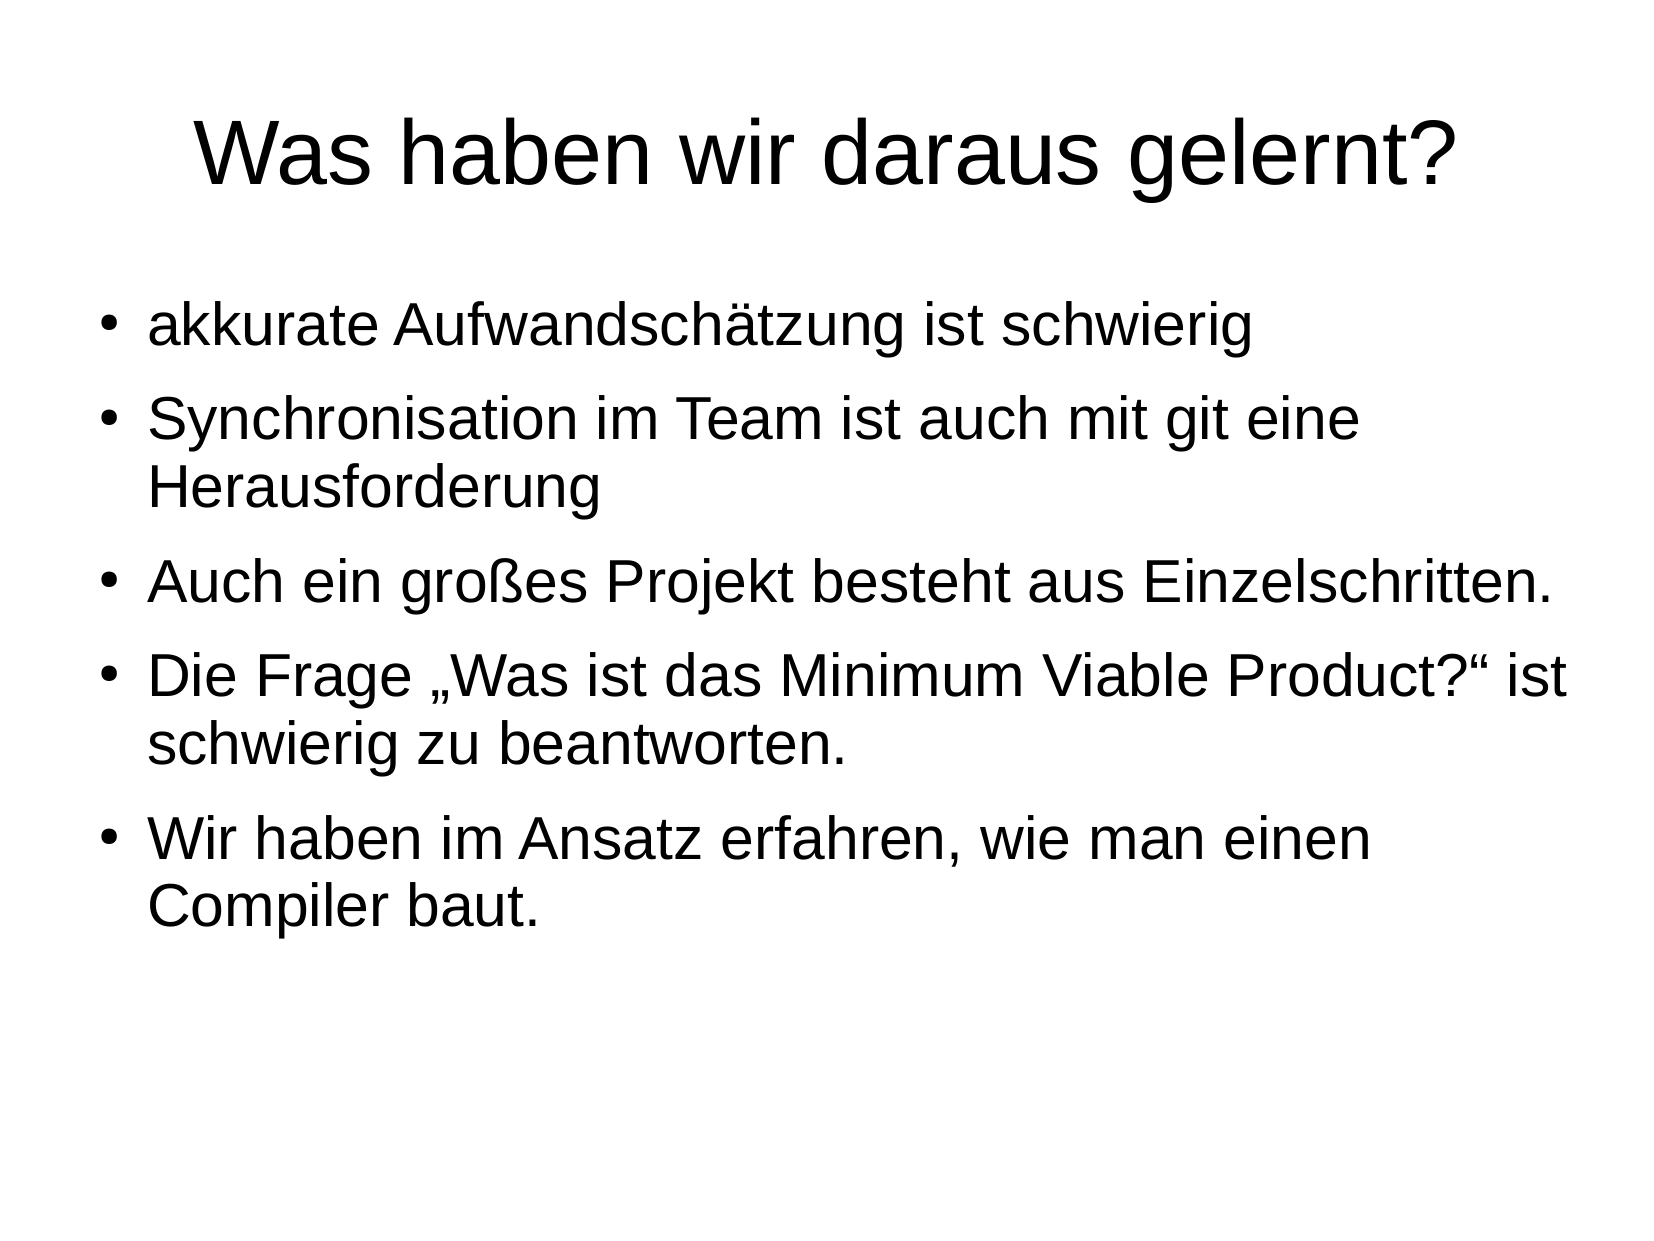

# Was haben wir daraus gelernt?
akkurate Aufwandschätzung ist schwierig
Synchronisation im Team ist auch mit git eine Herausforderung
Auch ein großes Projekt besteht aus Einzelschritten.
Die Frage „Was ist das Minimum Viable Product?“ ist schwierig zu beantworten.
Wir haben im Ansatz erfahren, wie man einen Compiler baut.